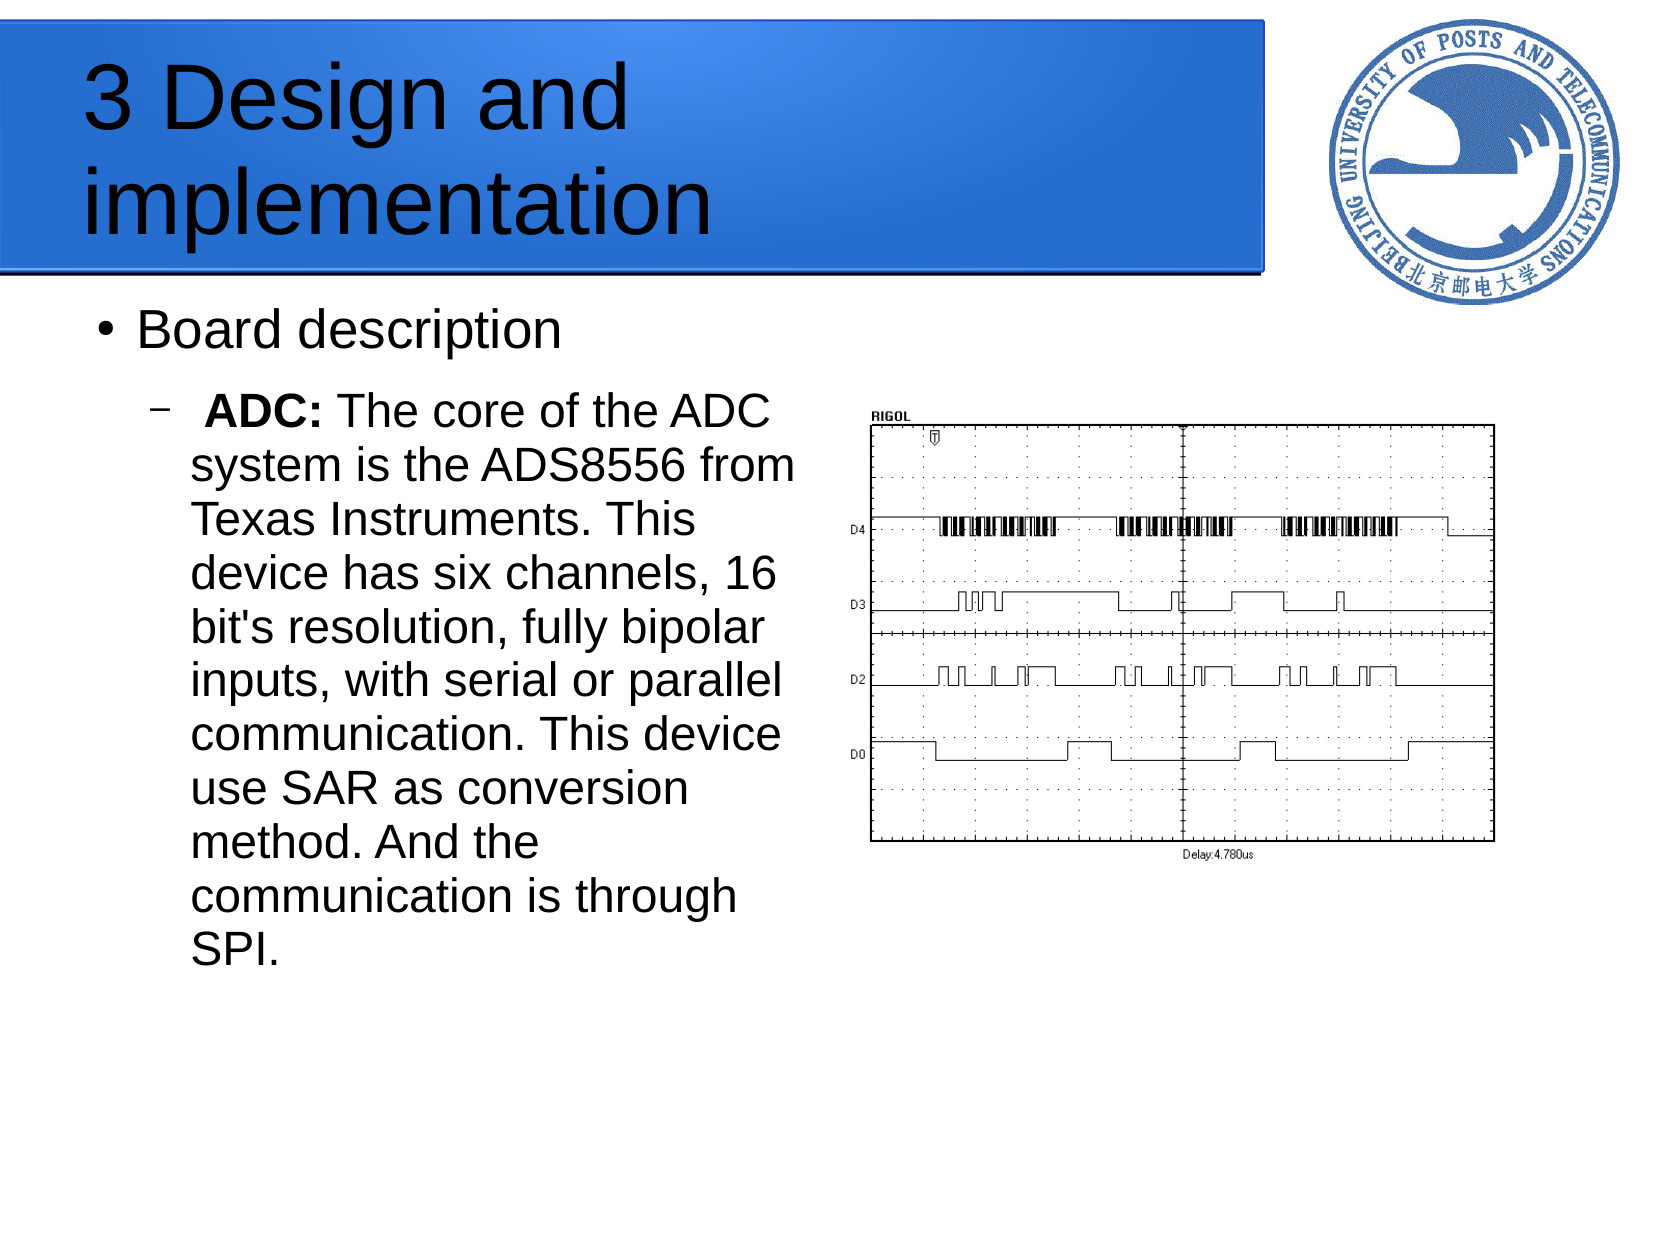

# 3 Design and implementation
Board description
 ADC: The core of the ADC system is the ADS8556 from Texas Instruments. This device has six channels, 16 bit's resolution, fully bipolar inputs, with serial or parallel communication. This device use SAR as conversion method. And the communication is through SPI.